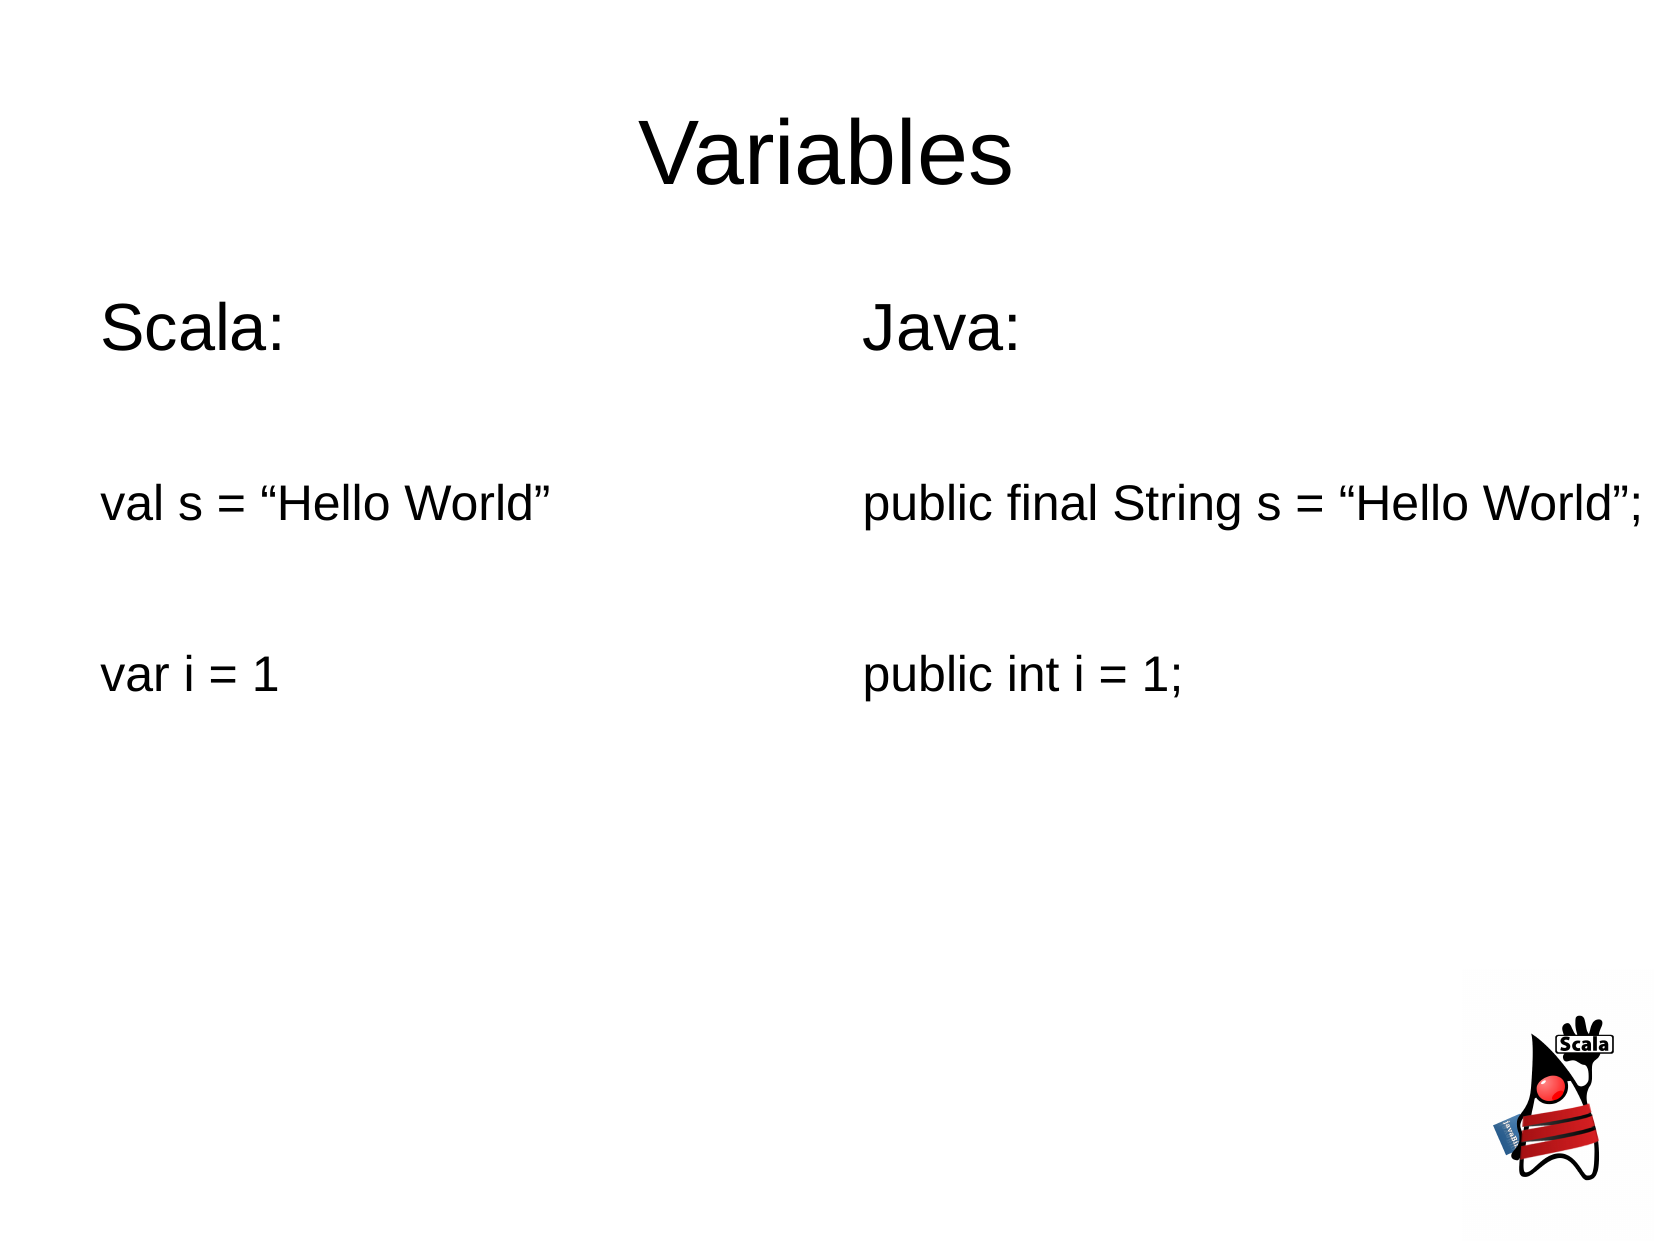

# Variables
Scala:
val s = “Hello World”
var i = 1
Java:
public final String s = “Hello World”;
public int i = 1;